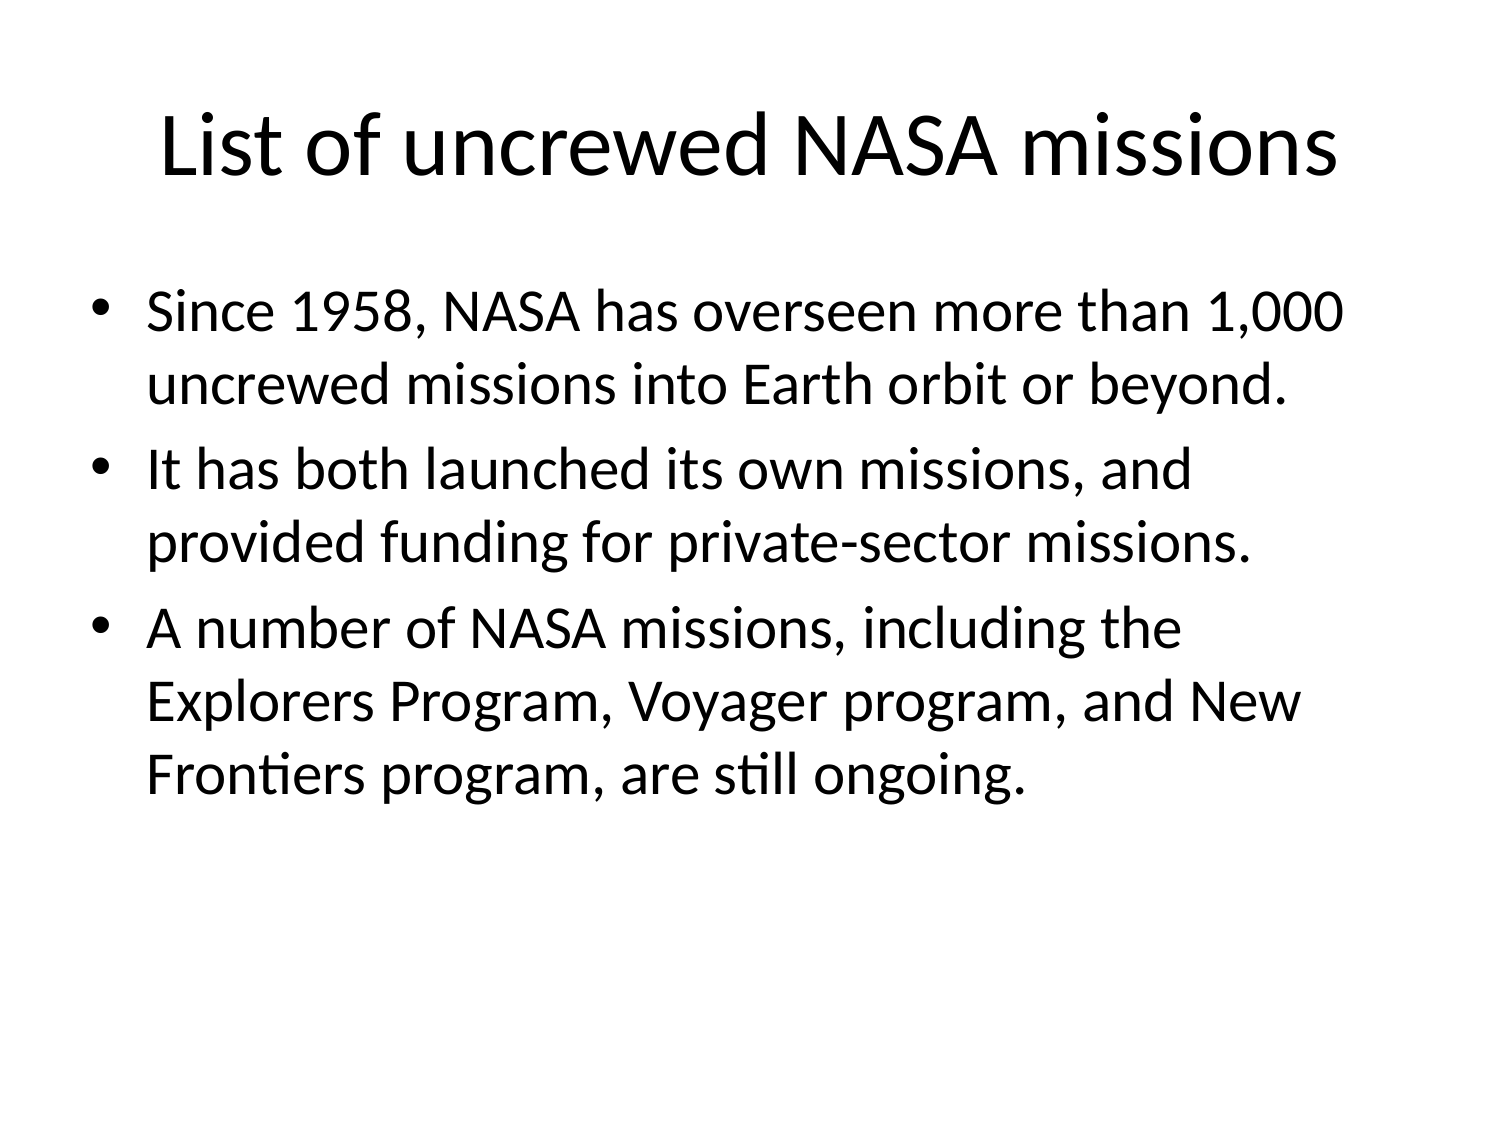

# List of uncrewed NASA missions
Since 1958, NASA has overseen more than 1,000 uncrewed missions into Earth orbit or beyond.
It has both launched its own missions, and provided funding for private-sector missions.
A number of NASA missions, including the Explorers Program, Voyager program, and New Frontiers program, are still ongoing.